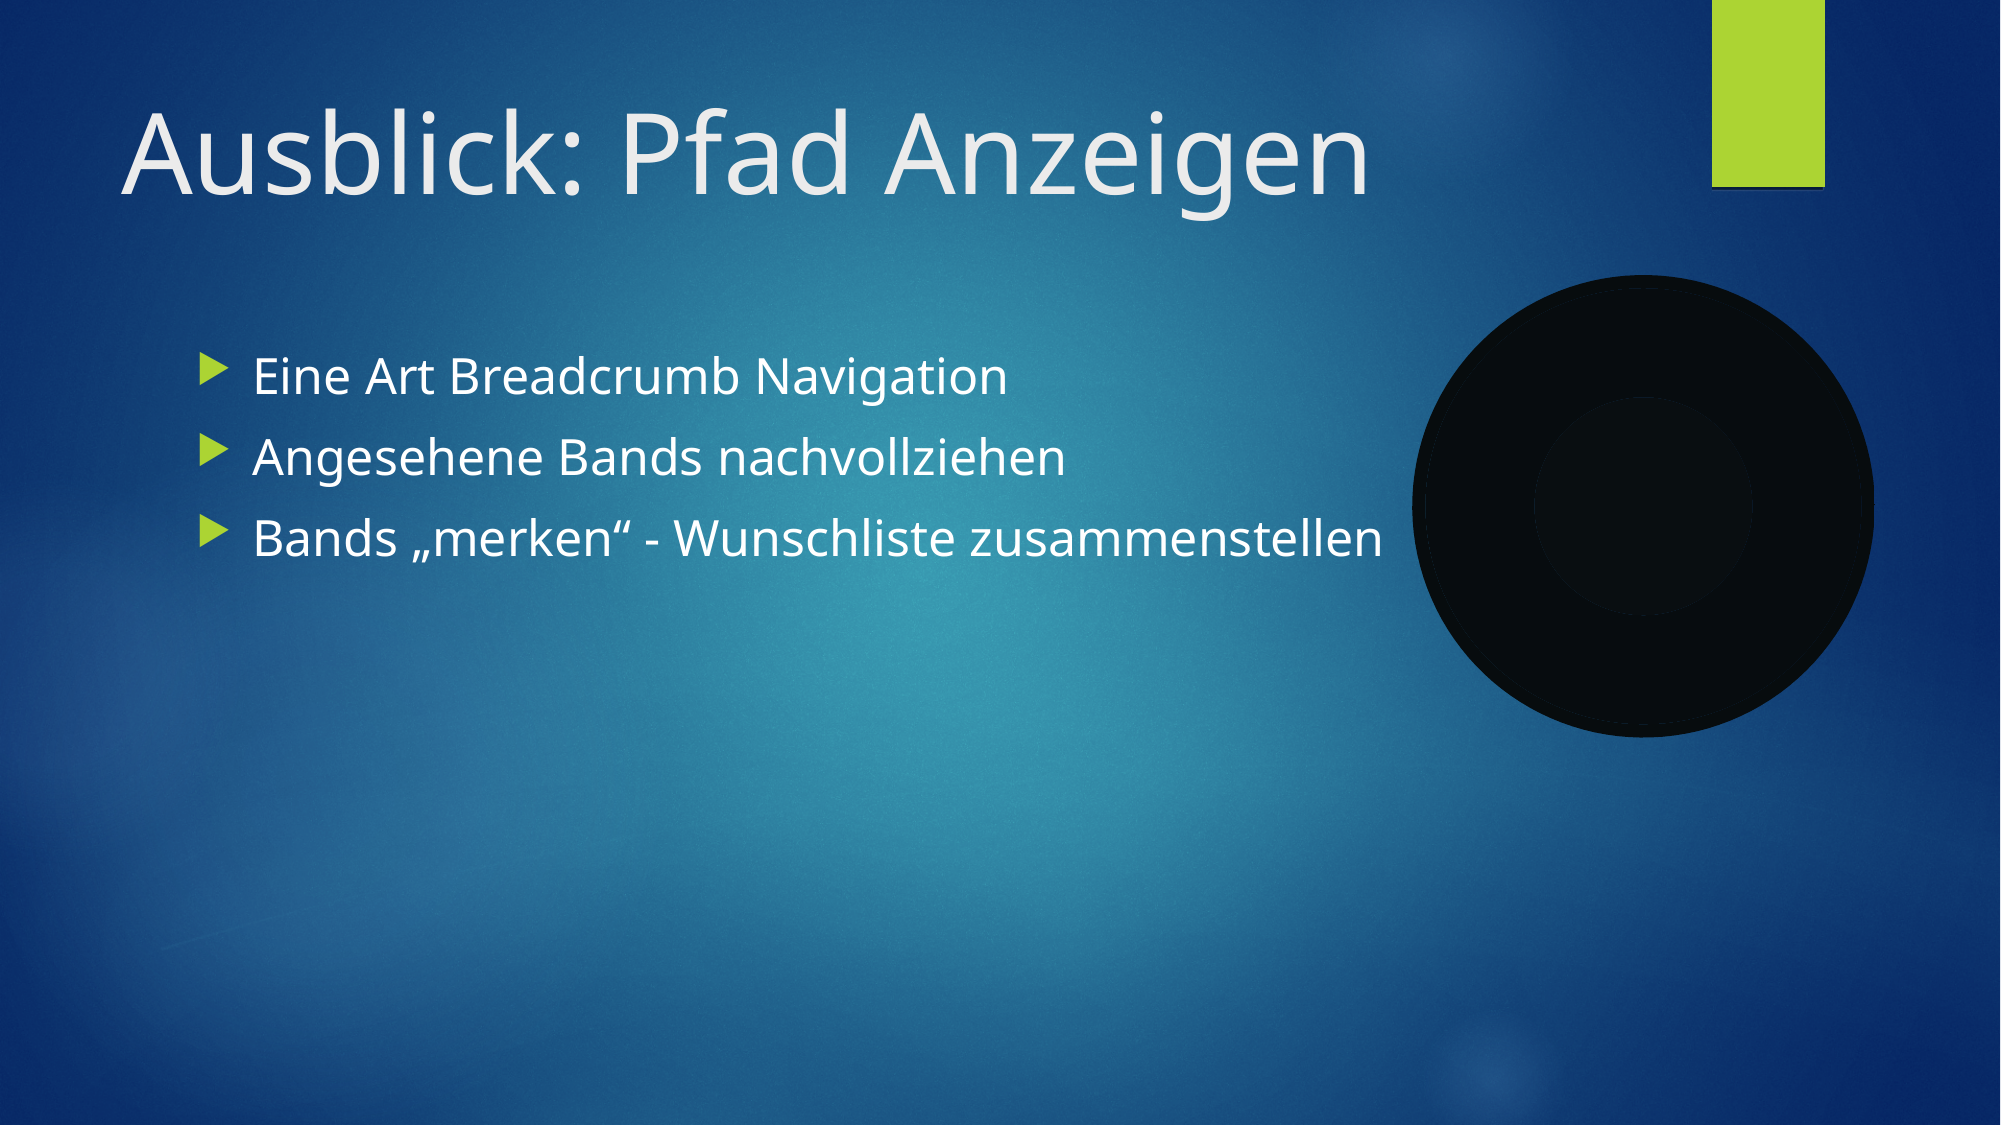

# Ausblick: Pfad Anzeigen
Eine Art Breadcrumb Navigation
Angesehene Bands nachvollziehen
Bands „merken“ - Wunschliste zusammenstellen